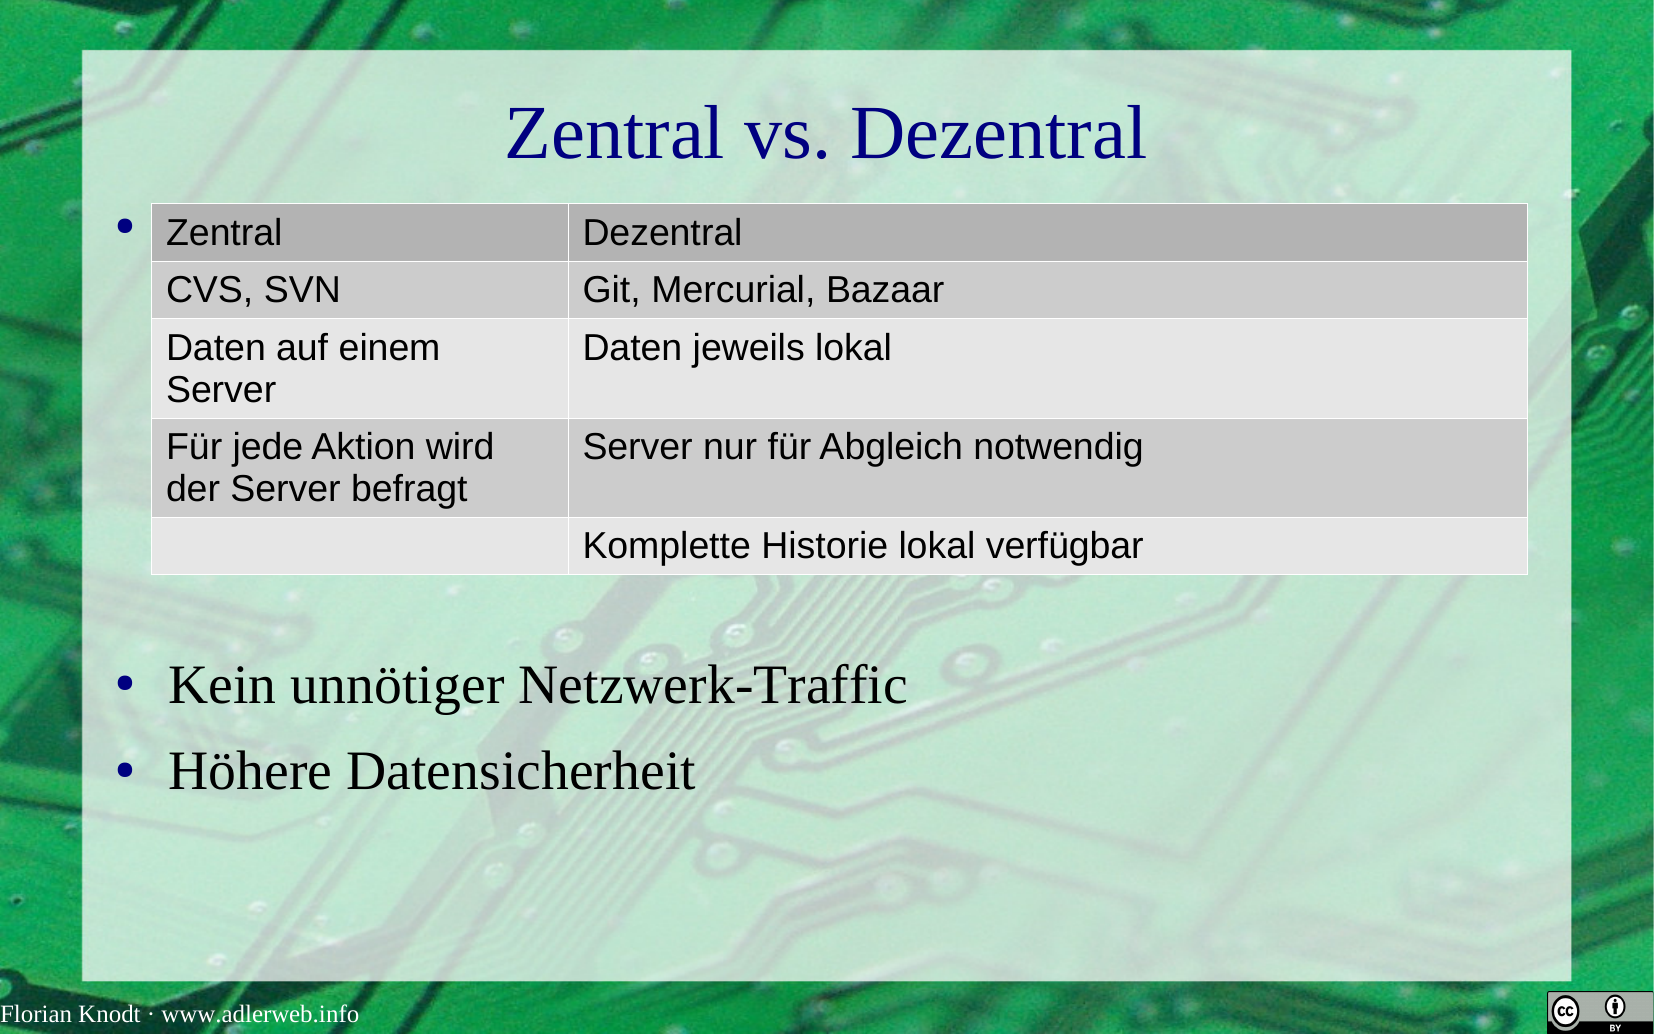

# Zentral vs. Dezentral
Kein unnötiger Netzwerk-Traffic
Höhere Datensicherheit
| Zentral | Dezentral |
| --- | --- |
| CVS, SVN | Git, Mercurial, Bazaar |
| Daten auf einem Server | Daten jeweils lokal |
| Für jede Aktion wird der Server befragt | Server nur für Abgleich notwendig |
| | Komplette Historie lokal verfügbar |